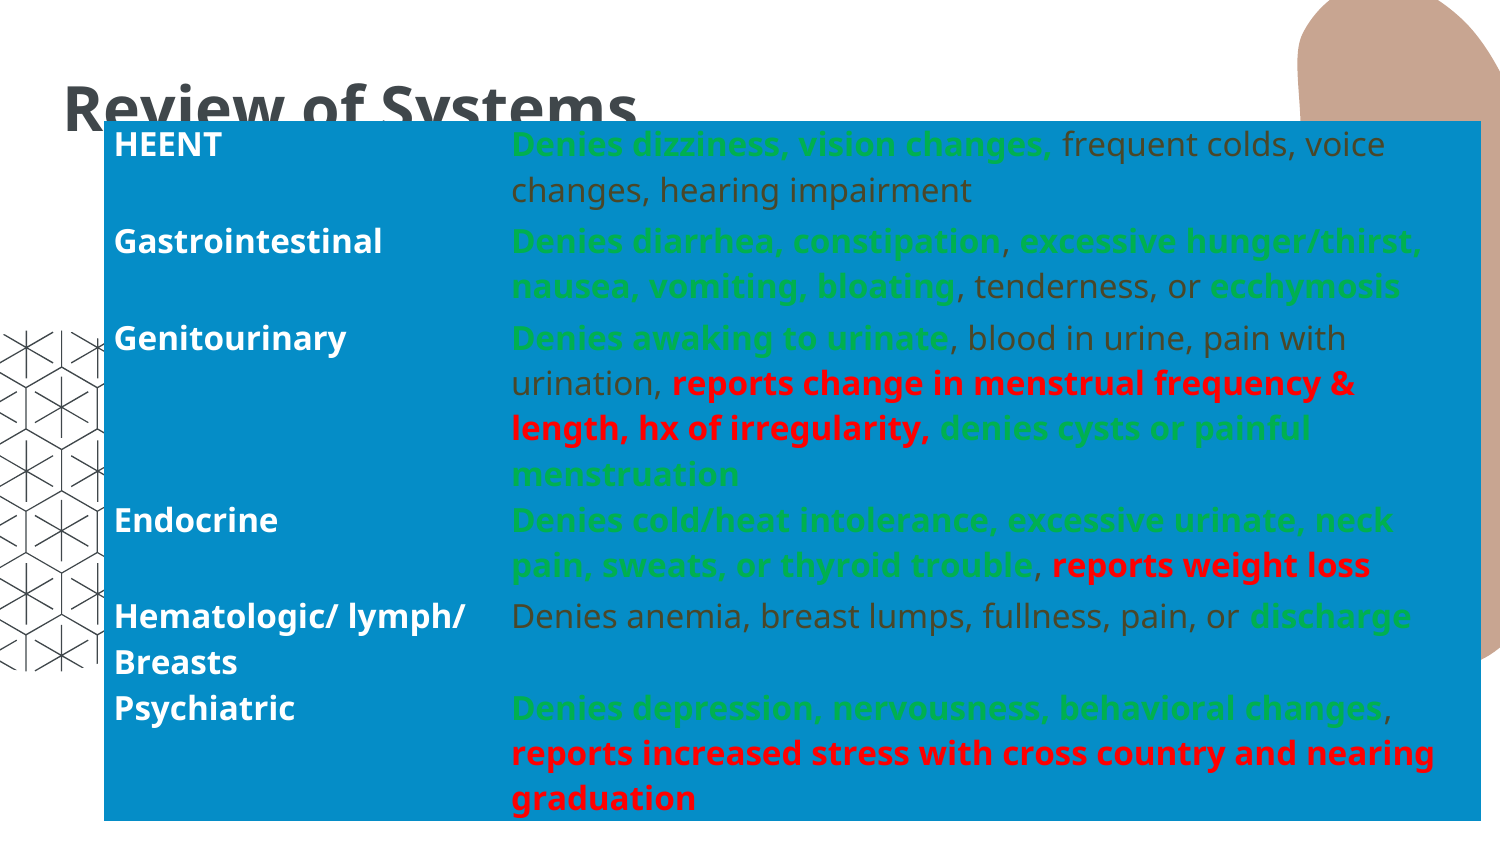

# Review of Systems
| HEENT | Denies dizziness, vision changes, frequent colds, voice changes, hearing impairment |
| --- | --- |
| Gastrointestinal | Denies diarrhea, constipation, excessive hunger/thirst, nausea, vomiting, bloating, tenderness, or ecchymosis |
| Genitourinary | Denies awaking to urinate, blood in urine, pain with urination, reports change in menstrual frequency & length, hx of irregularity, denies cysts or painful menstruation |
| Endocrine | Denies cold/heat intolerance, excessive urinate, neck pain, sweats, or thyroid trouble, reports weight loss |
| Hematologic/ lymph/ Breasts | Denies anemia, breast lumps, fullness, pain, or discharge |
| Psychiatric | Denies depression, nervousness, behavioral changes, reports increased stress with cross country and nearing graduation |